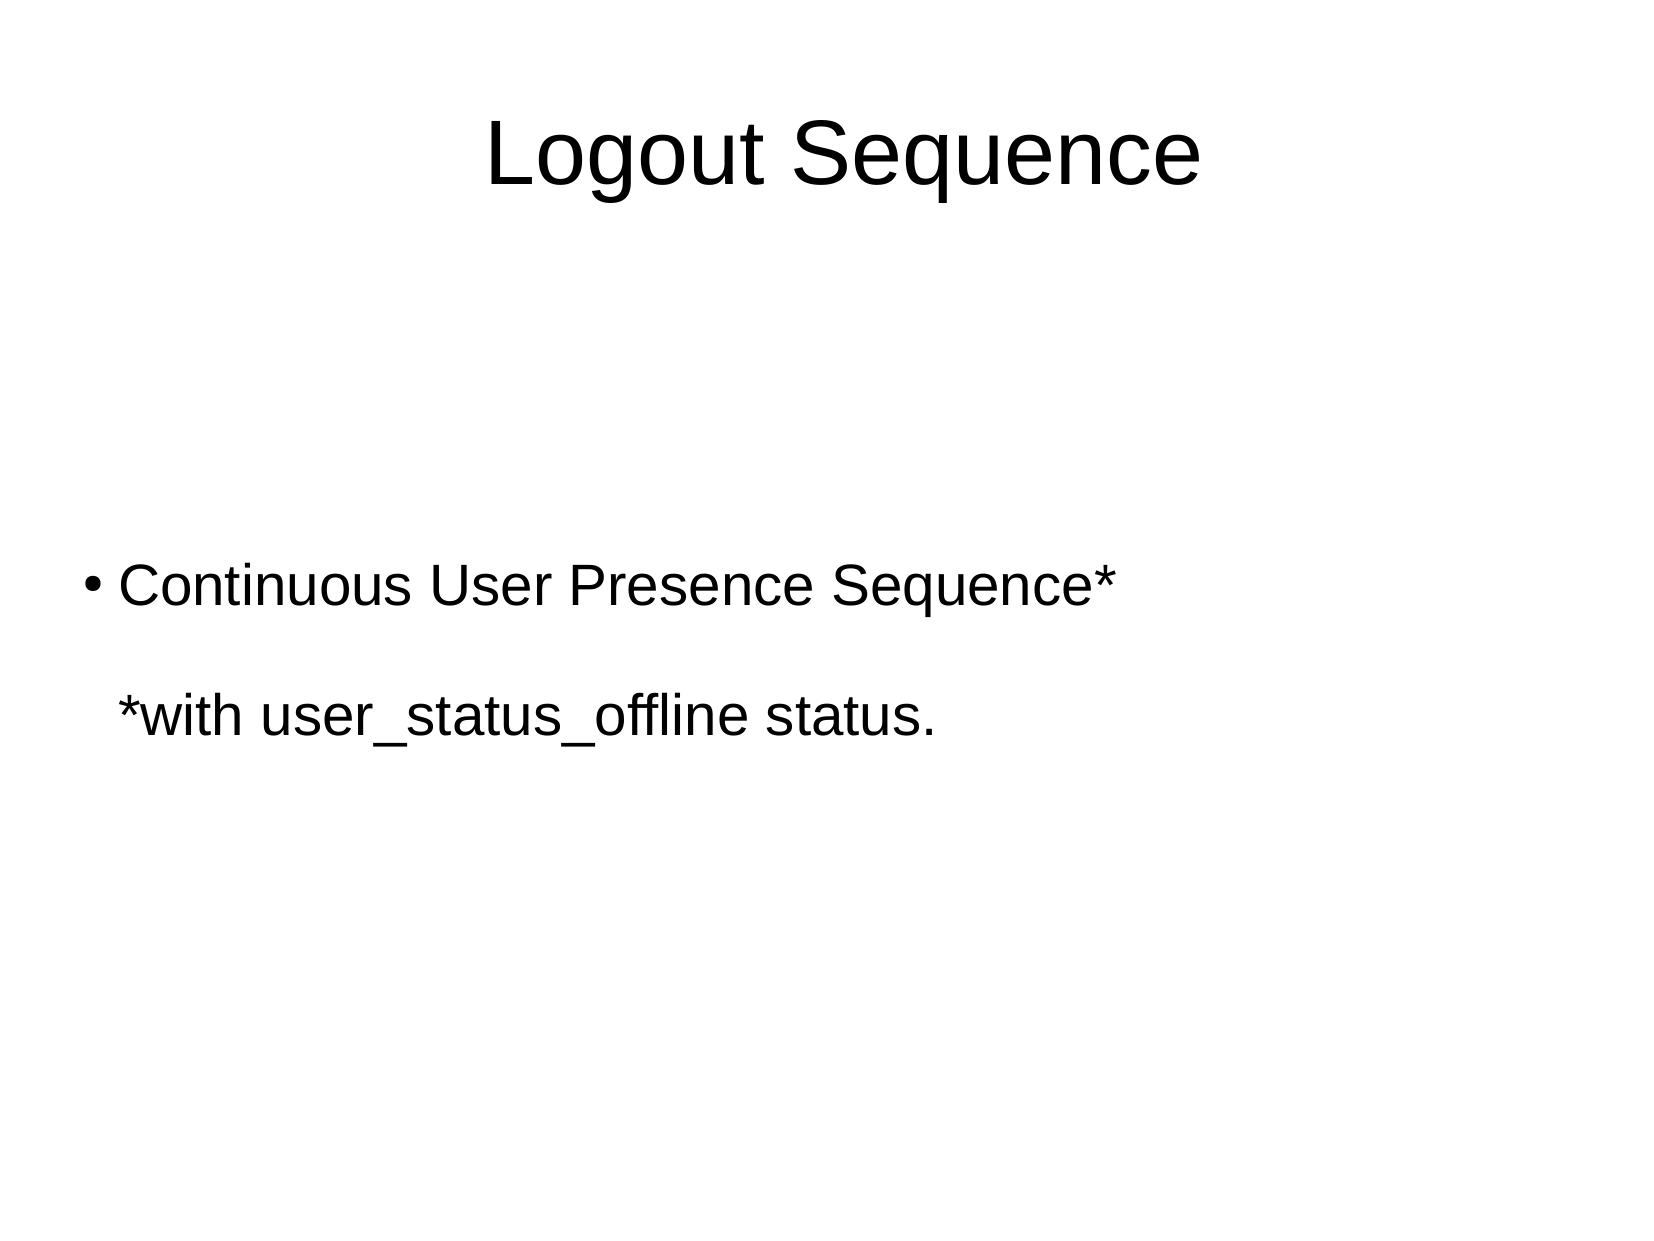

# Logout Sequence
Continuous User Presence Sequence*
*with user_status_offline status.